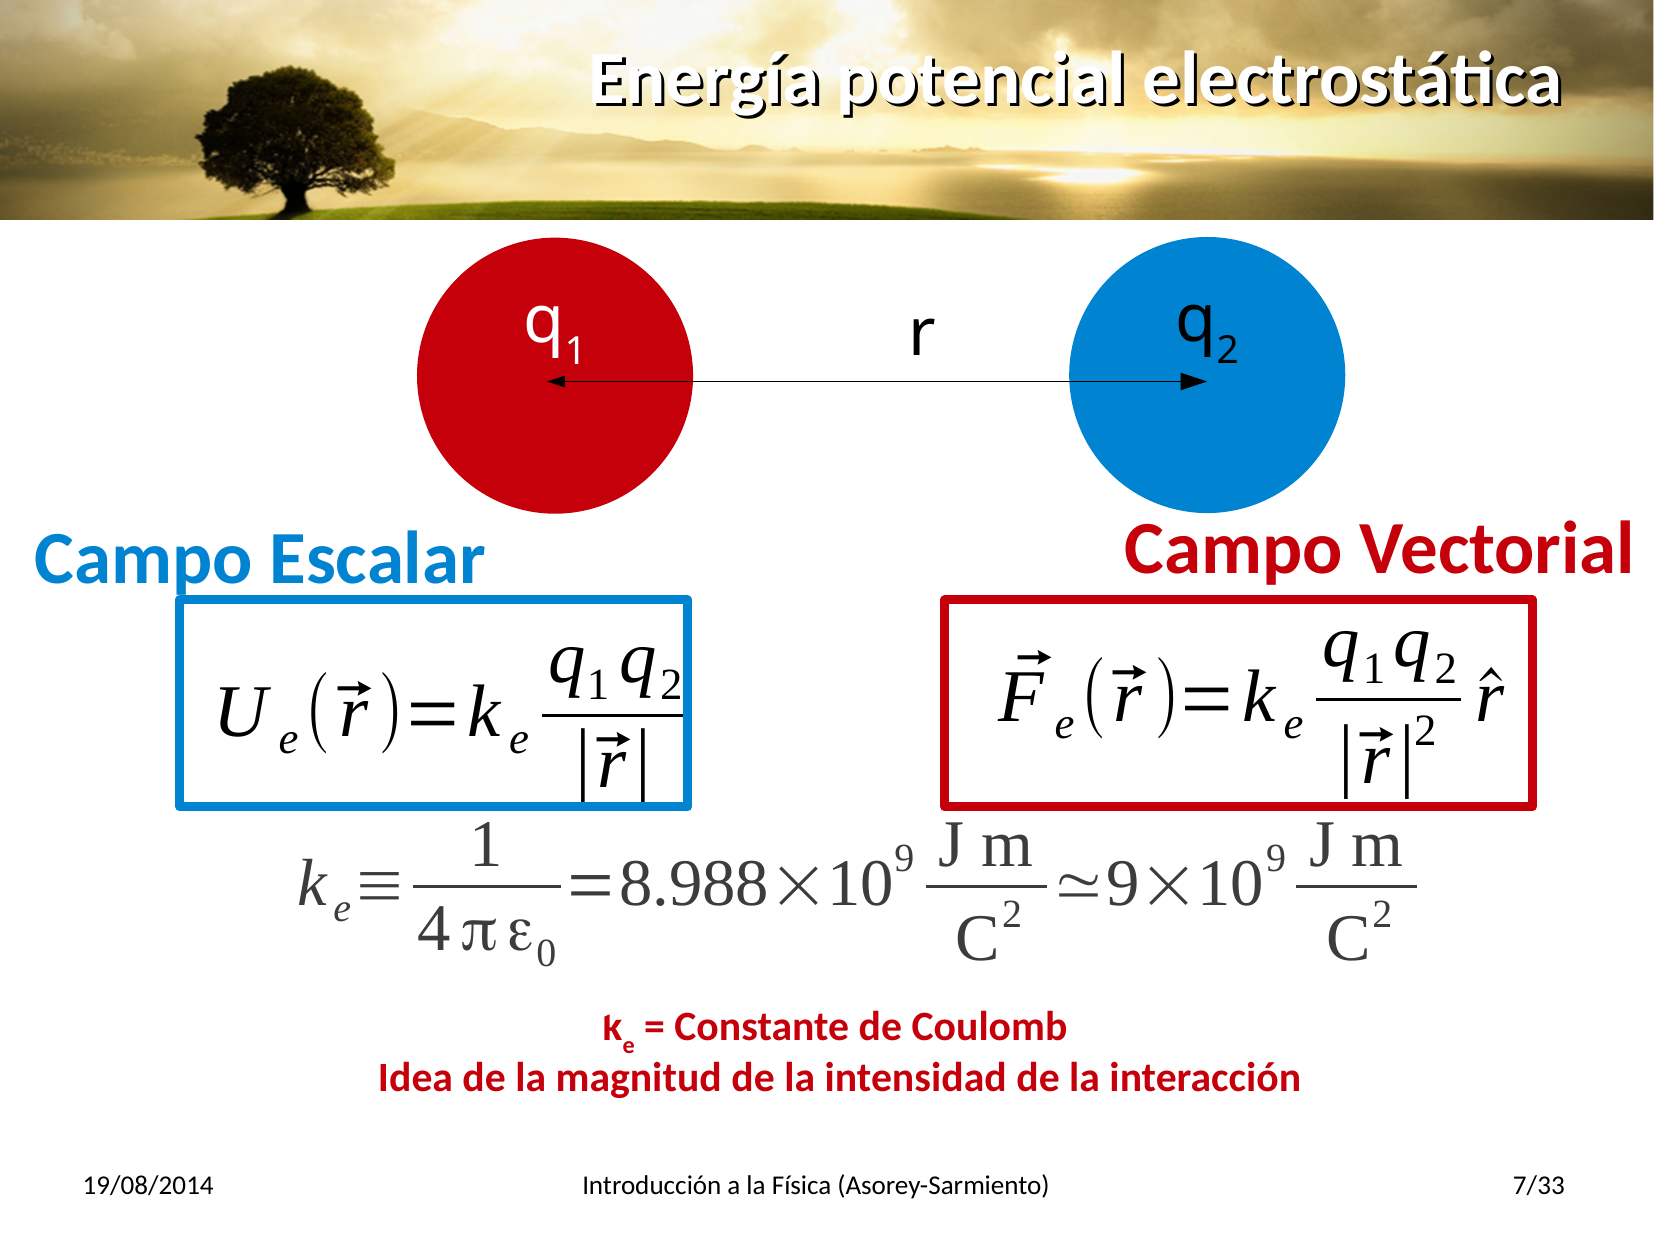

# Energía potencial electrostática
q2
q1
r
Campo Vectorial
Campo Escalar
ke = Constante de Coulomb
Idea de la magnitud de la intensidad de la interacción
19/08/2014
Introducción a la Física (Asorey-Sarmiento)
7